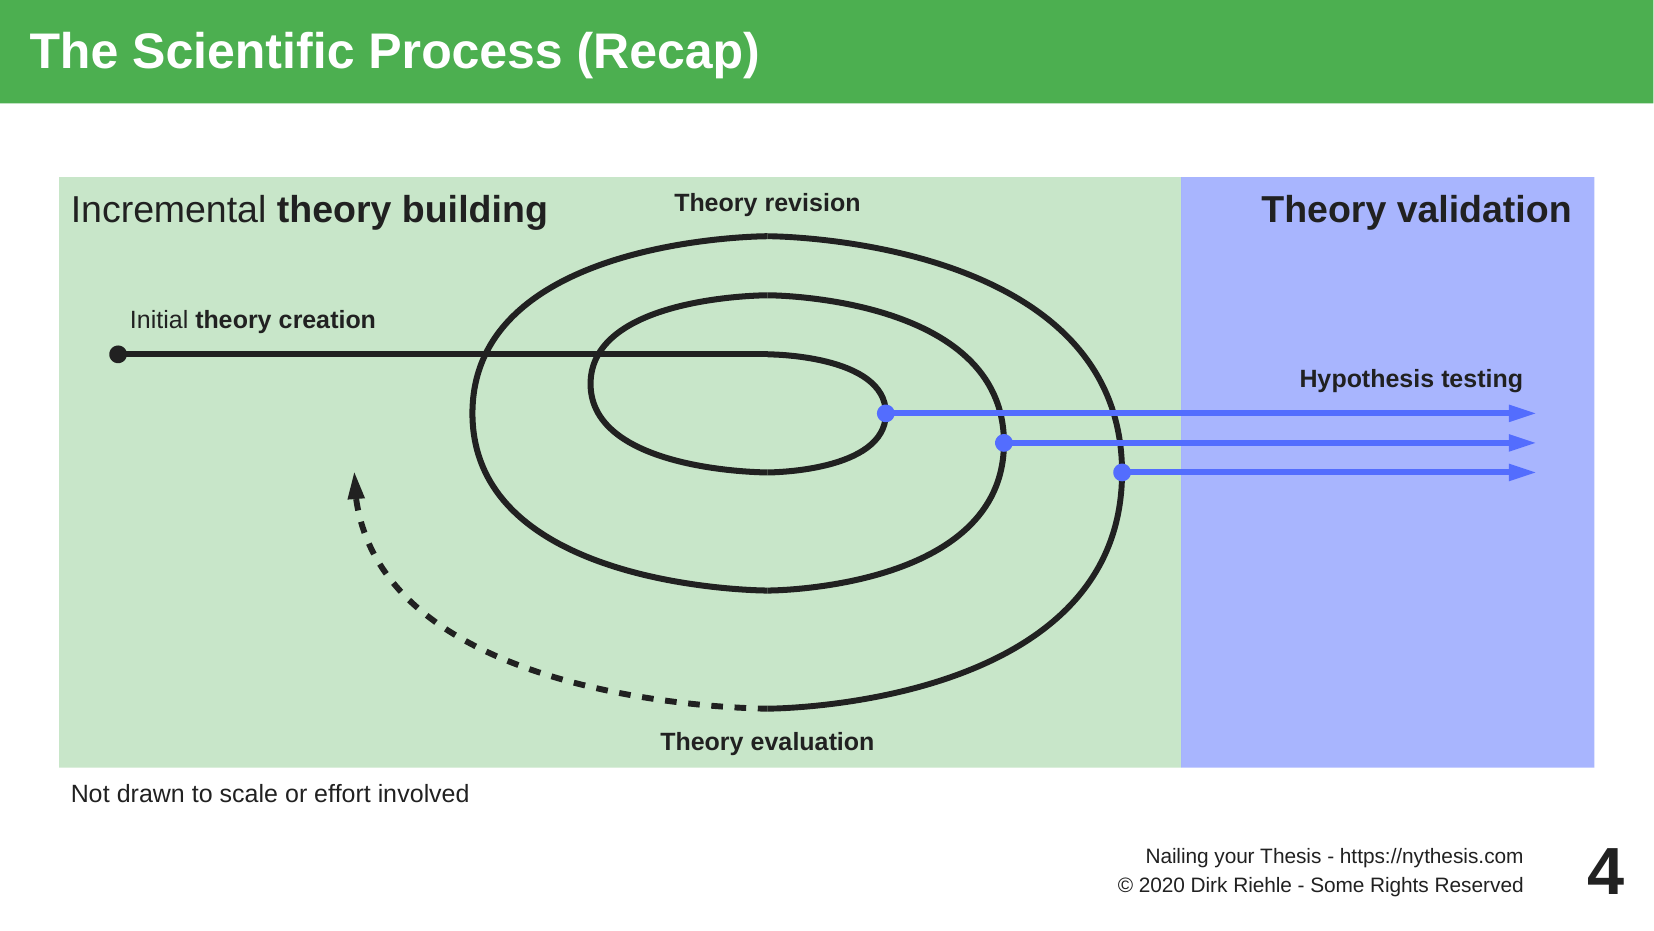

# The Scientific Process (Recap)
Incremental theory building
Theory revision
 Theory validation
Initial theory creation
Theory evaluation
Hypothesis testing
Not drawn to scale or effort involved
Nailing your Thesis - https://nythesis.com
4
© 2020 Dirk Riehle - Some Rights Reserved